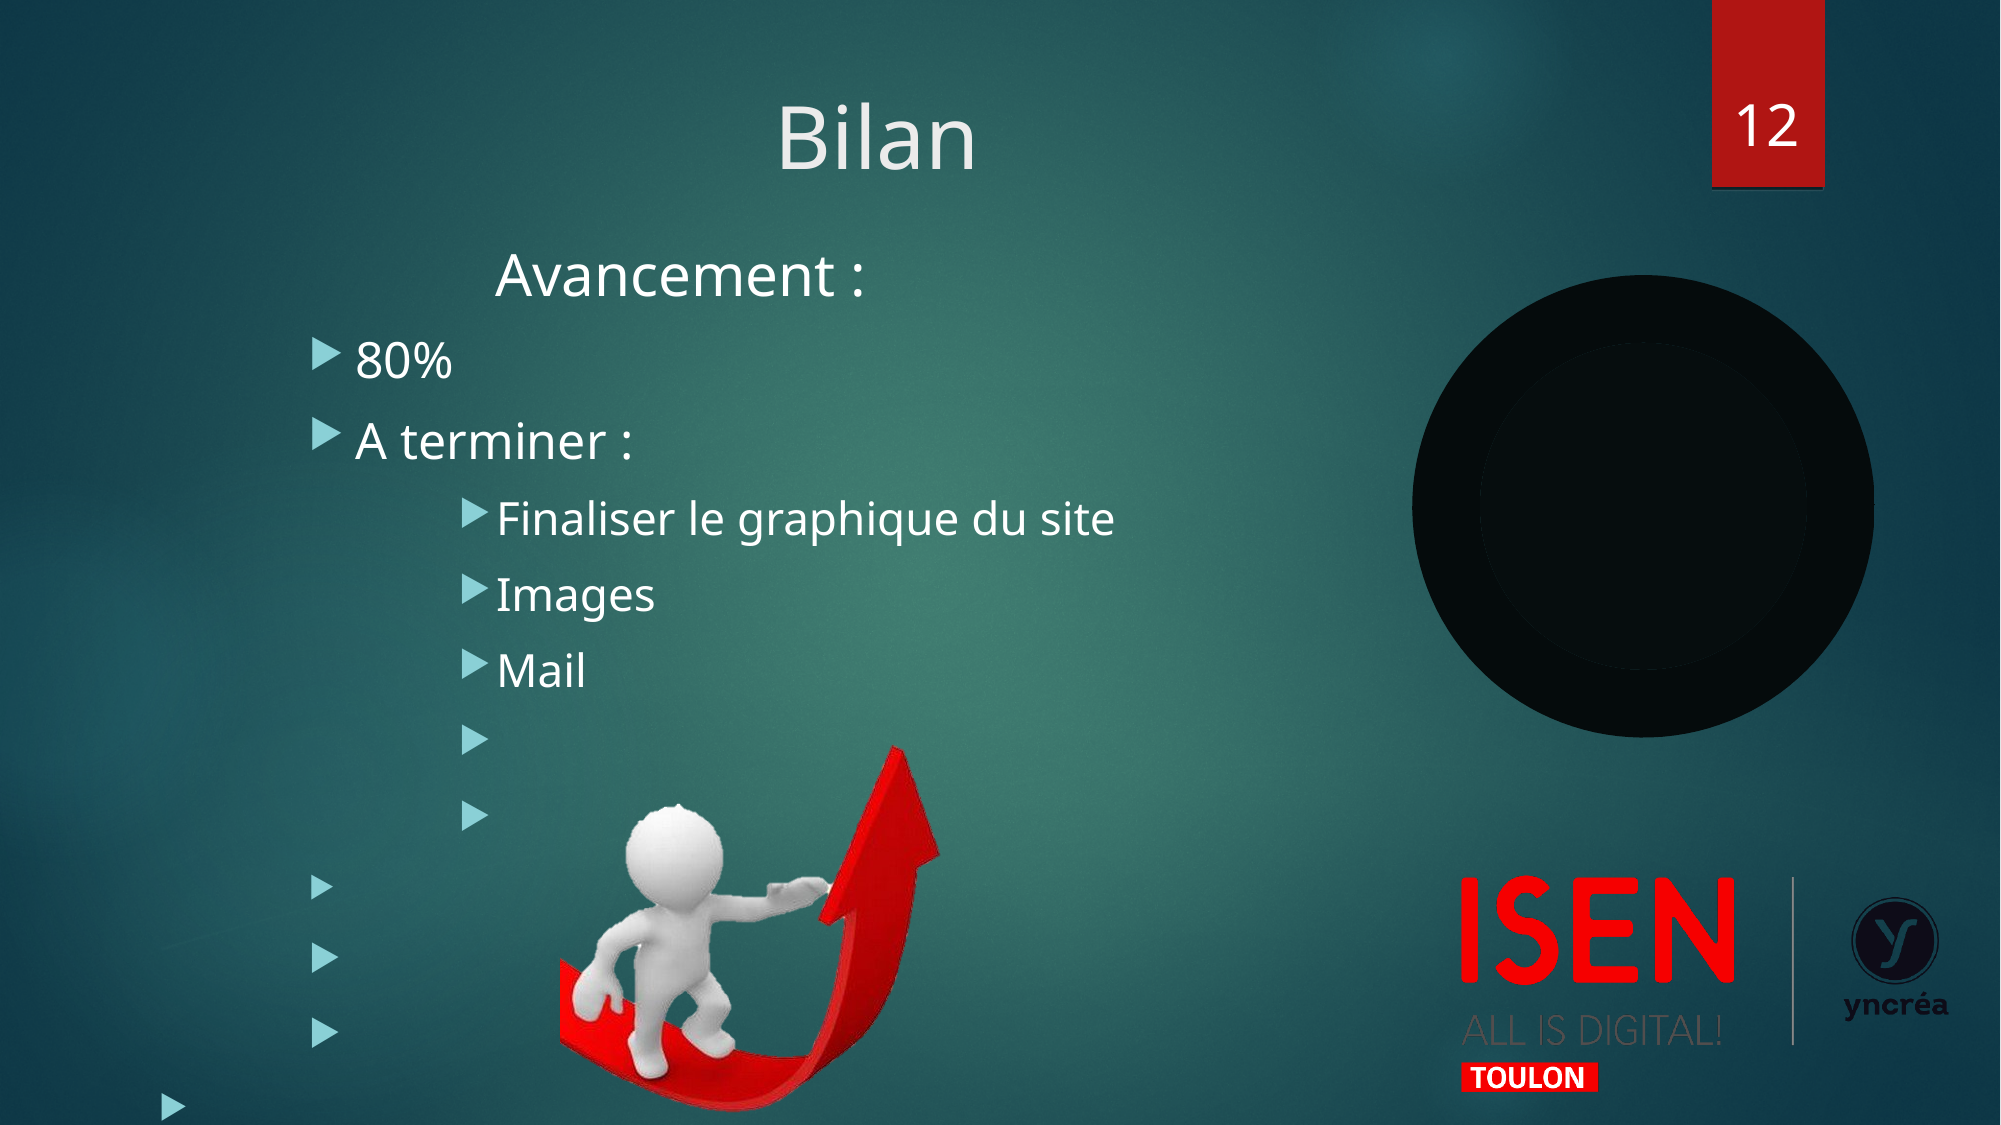

# Bilan
Avancement :
80%
A terminer :
Finaliser le graphique du site
Images
Mail